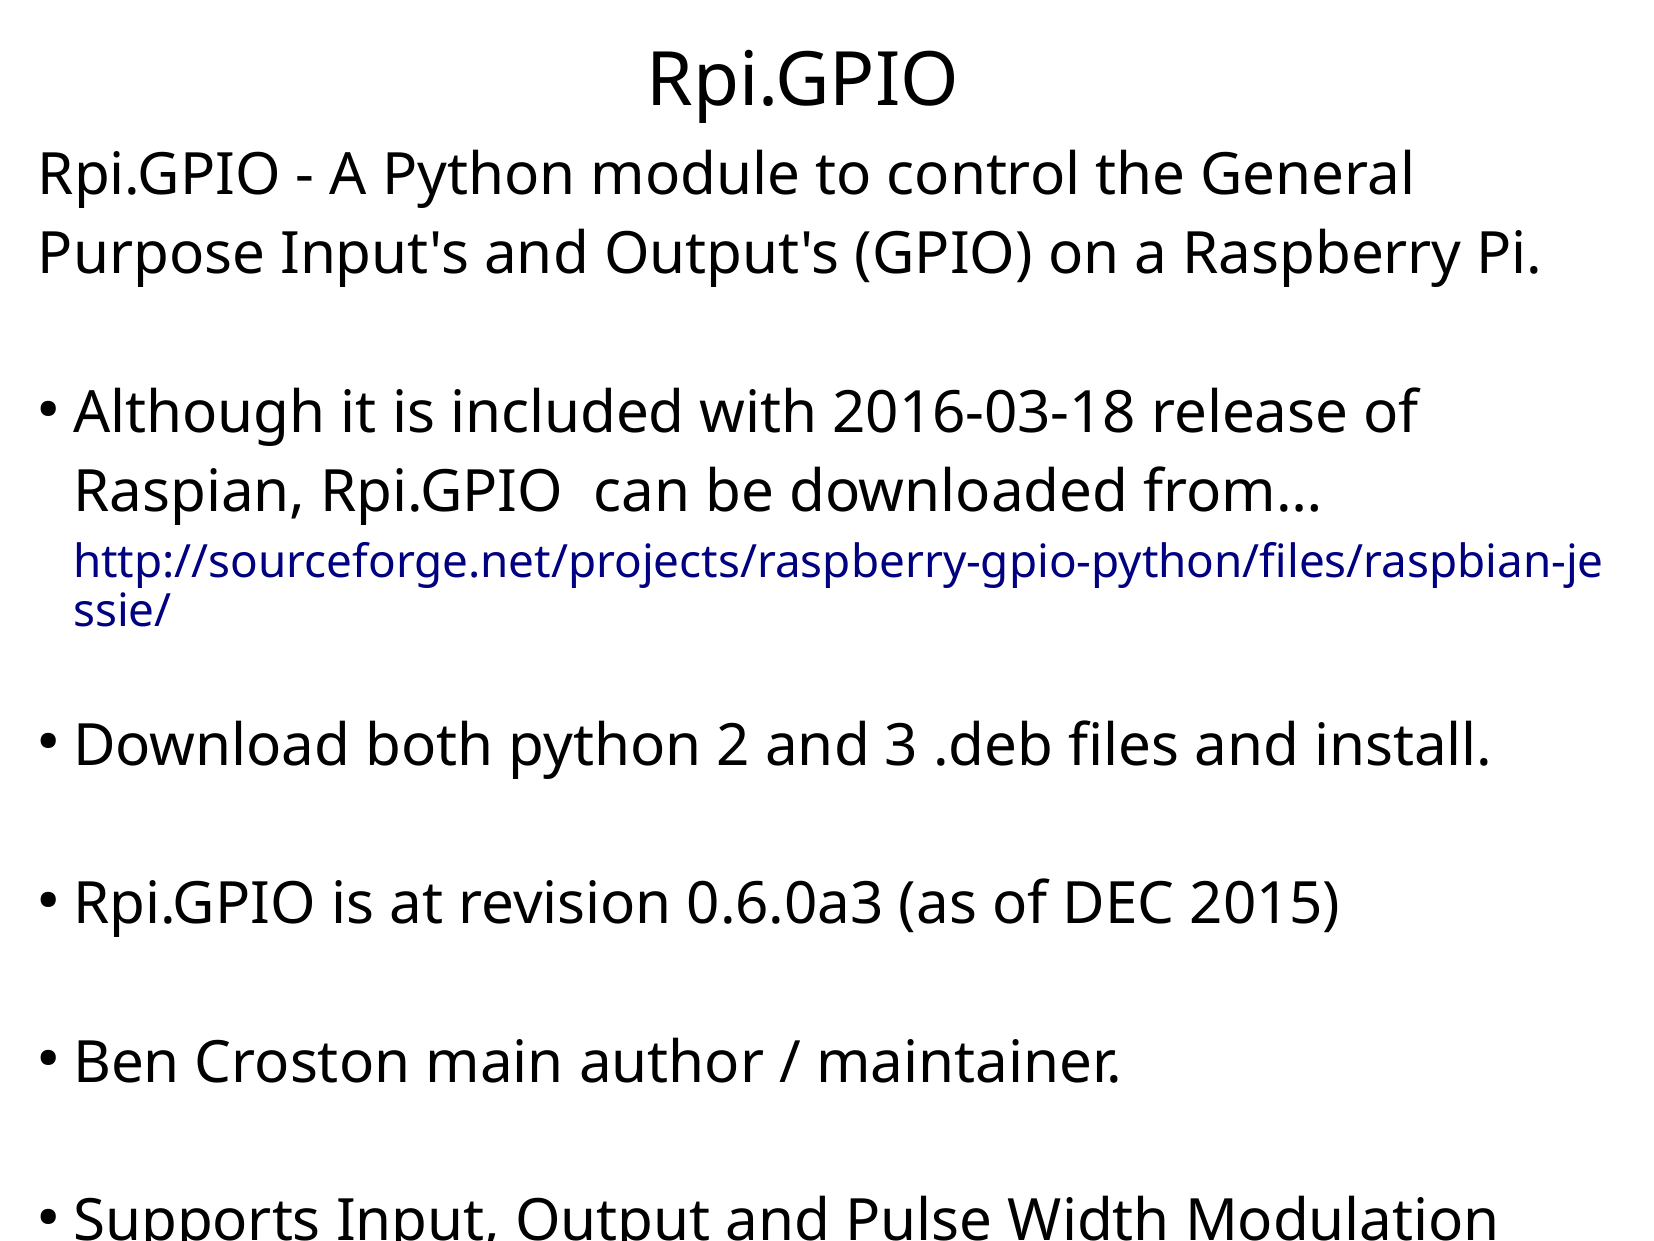

# Rpi.GPIO
Rpi.GPIO - A Python module to control the General Purpose Input's and Output's (GPIO) on a Raspberry Pi.
Although it is included with 2016-03-18 release of Raspian, Rpi.GPIO can be downloaded from…
http://sourceforge.net/projects/raspberry-gpio-python/files/raspbian-jessie/
Download both python 2 and 3 .deb files and install.
Rpi.GPIO is at revision 0.6.0a3 (as of DEC 2015)
Ben Croston main author / maintainer.
Supports Input, Output and Pulse Width Modulation (PWM).
Does not support SPI, I2C, 1-wire or serial functionality on the RPi yet. This is planned for the future.
https://github.com/cymplecy/sca/blob/master/sgh_GPIOController.py